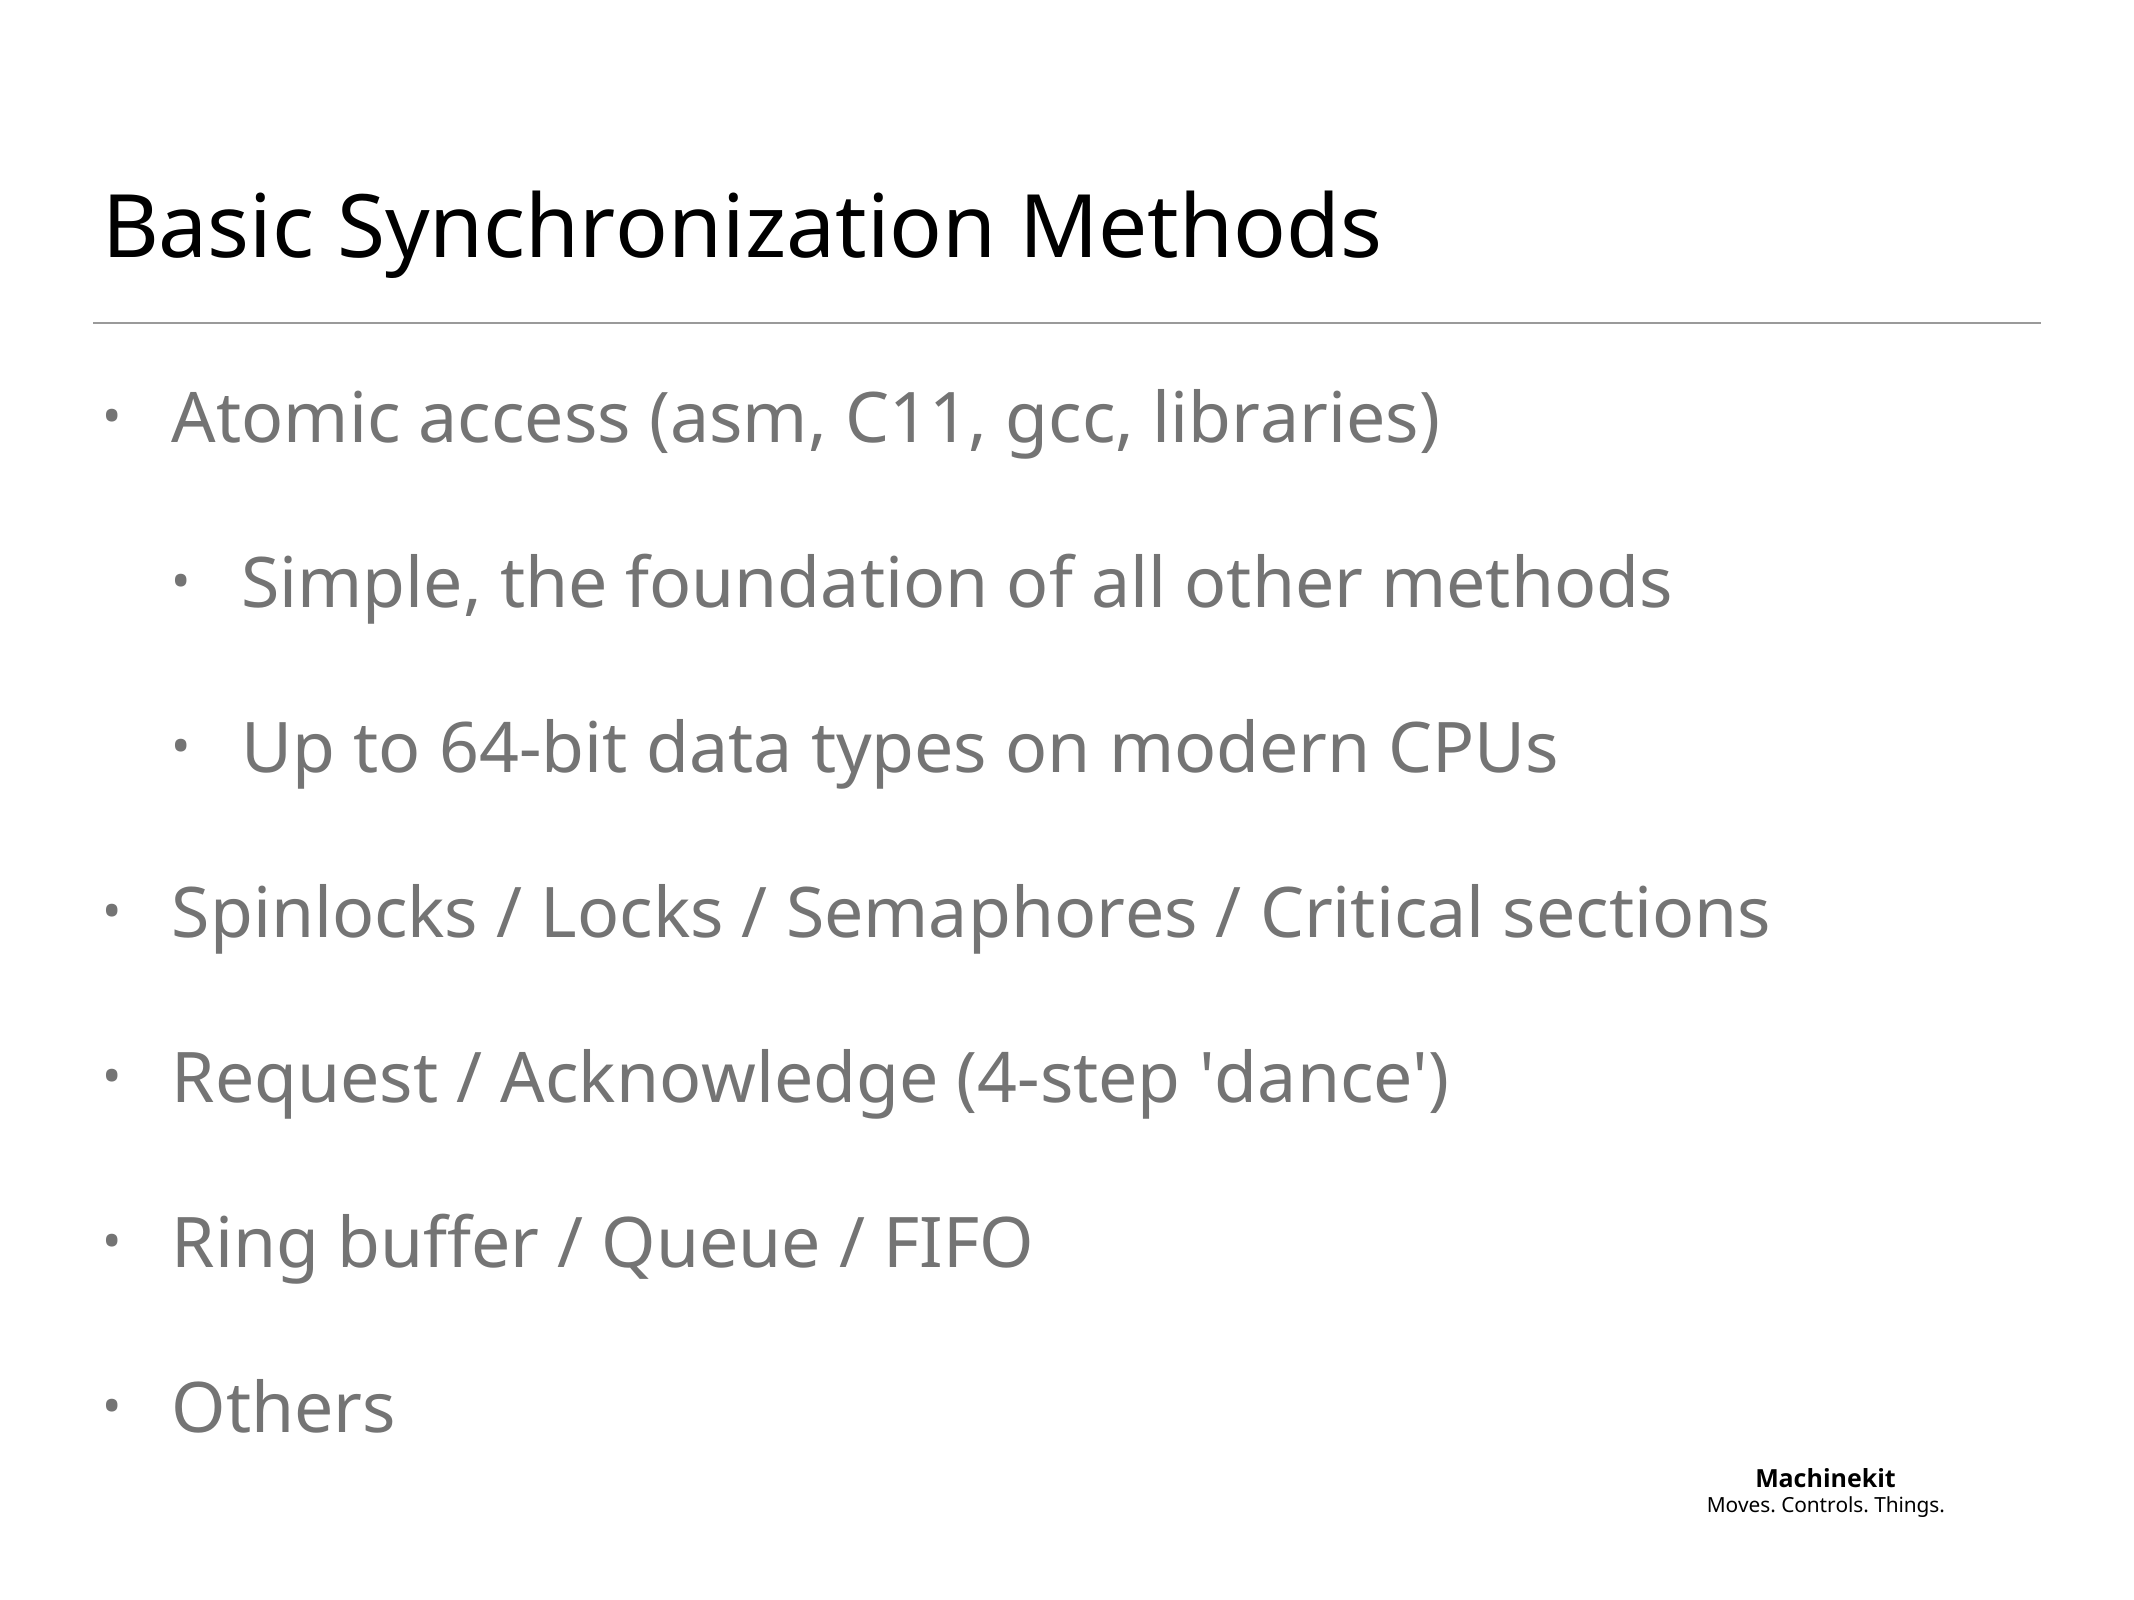

# Basic Synchronization Methods
Atomic access (asm, C11, gcc, libraries)
Simple, the foundation of all other methods
Up to 64-bit data types on modern CPUs
Spinlocks / Locks / Semaphores / Critical sections
Request / Acknowledge (4-step 'dance')
Ring buffer / Queue / FIFO
Others